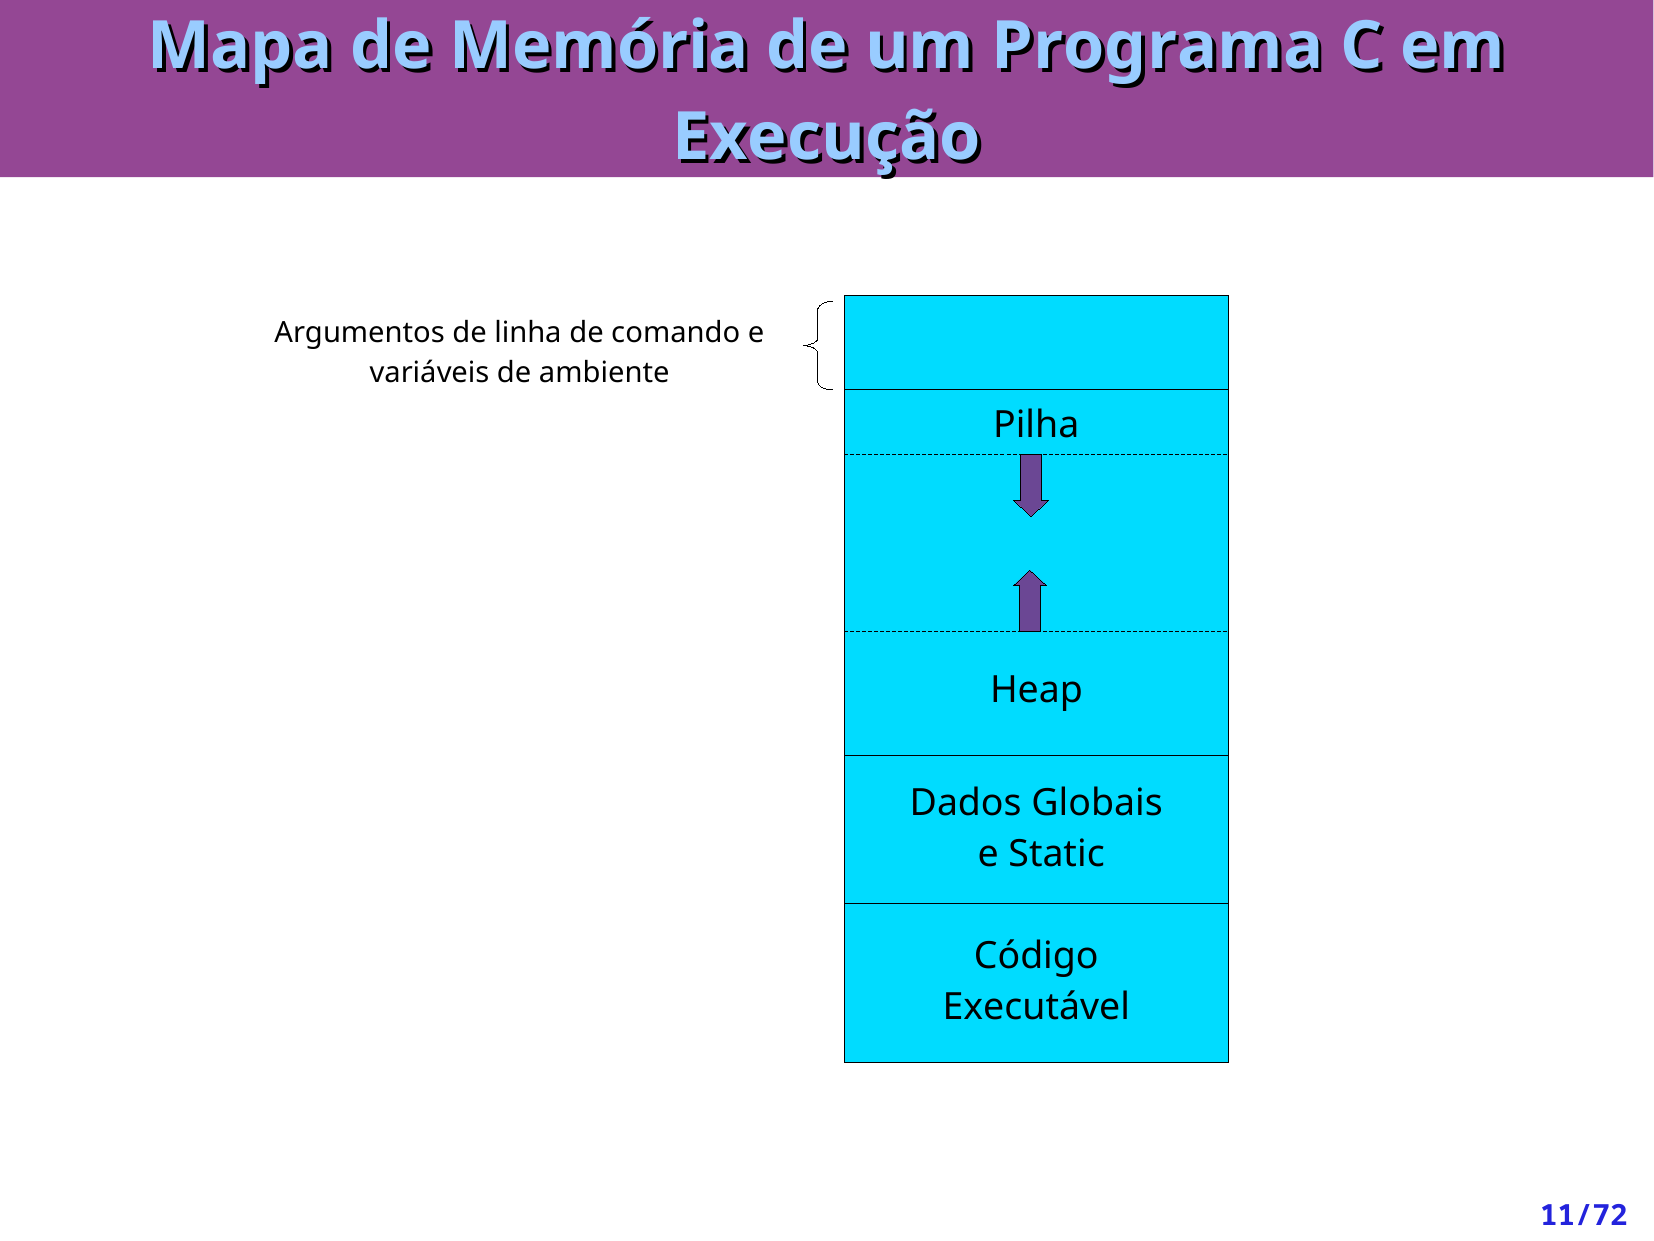

# Mapa de Memória de um Programa C em Execução
Argumentos de linha de comando e variáveis de ambiente
Pilha
Heap
Dados Globais
 e Static
Código
Executável
11